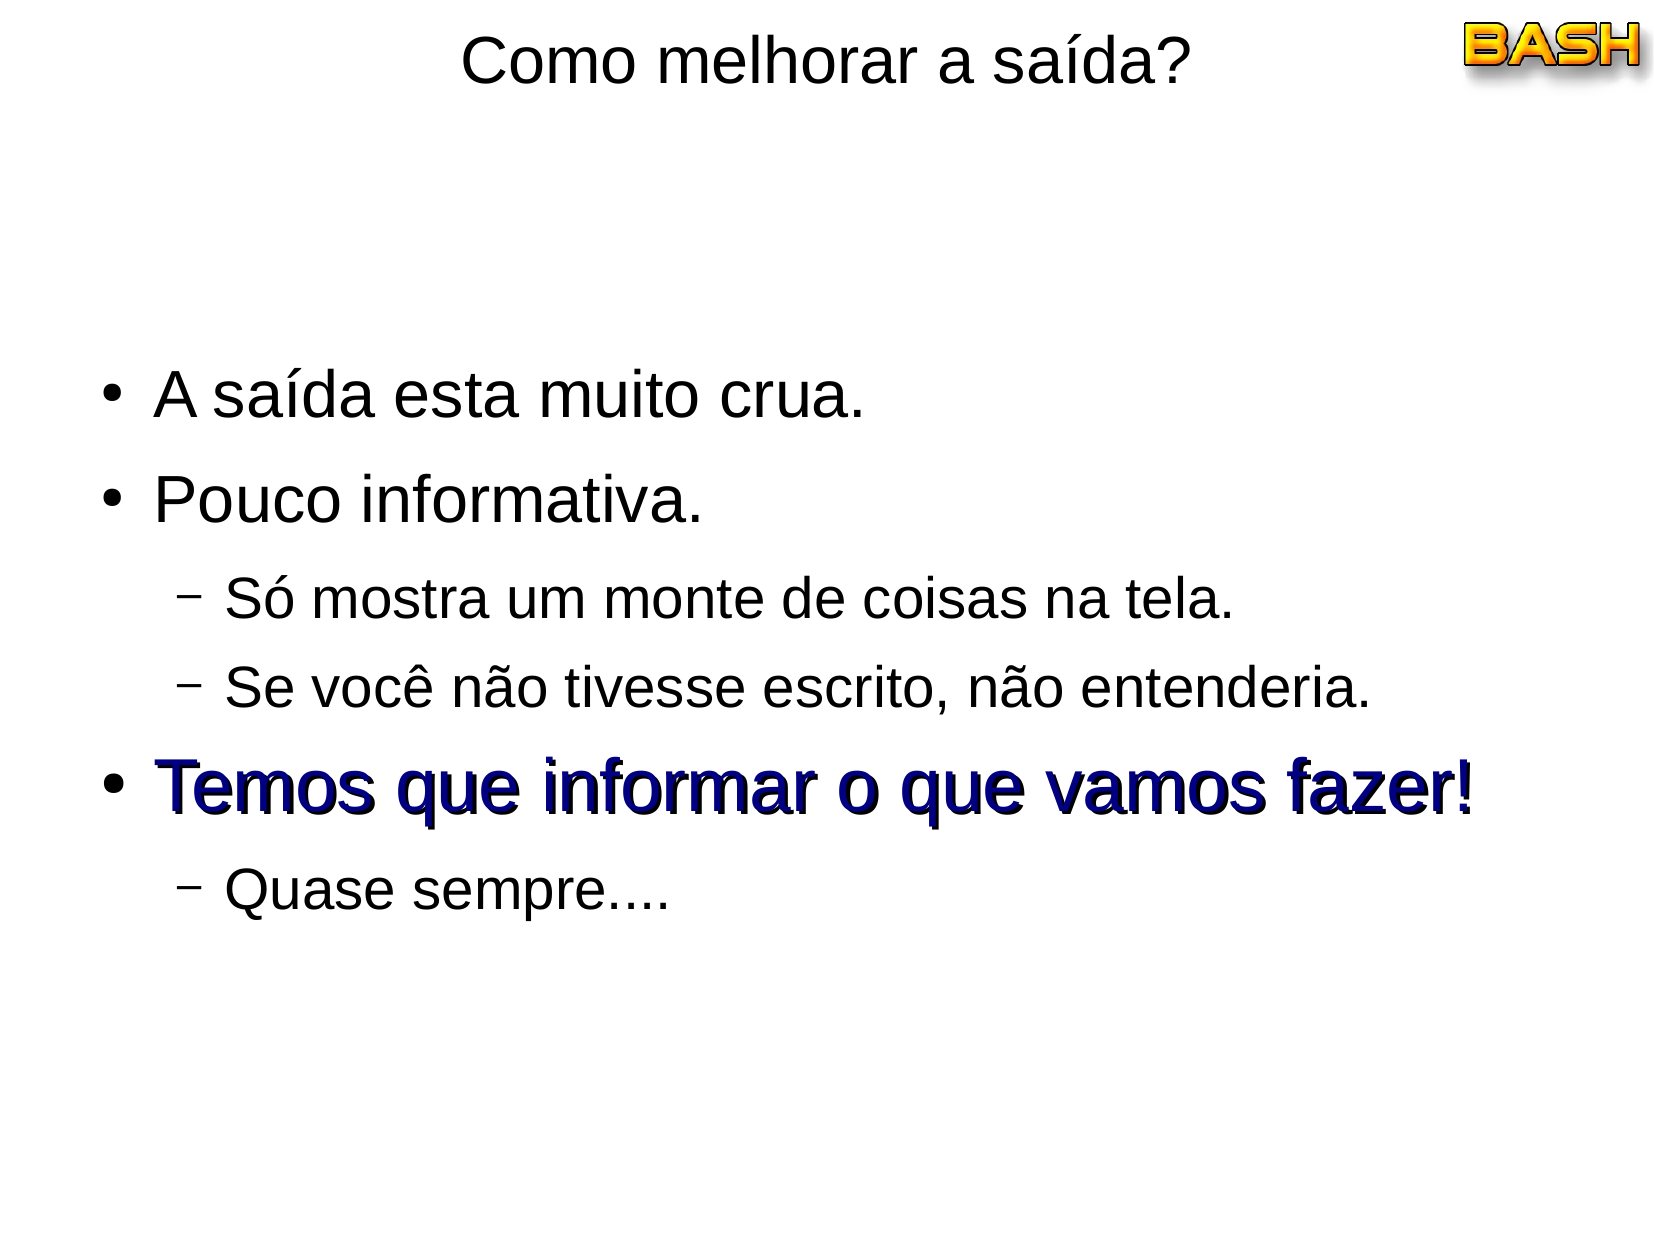

# Como melhorar a saída?
A saída esta muito crua.
Pouco informativa.
Só mostra um monte de coisas na tela.
Se você não tivesse escrito, não entenderia.
Temos que informar o que vamos fazer!
Quase sempre....